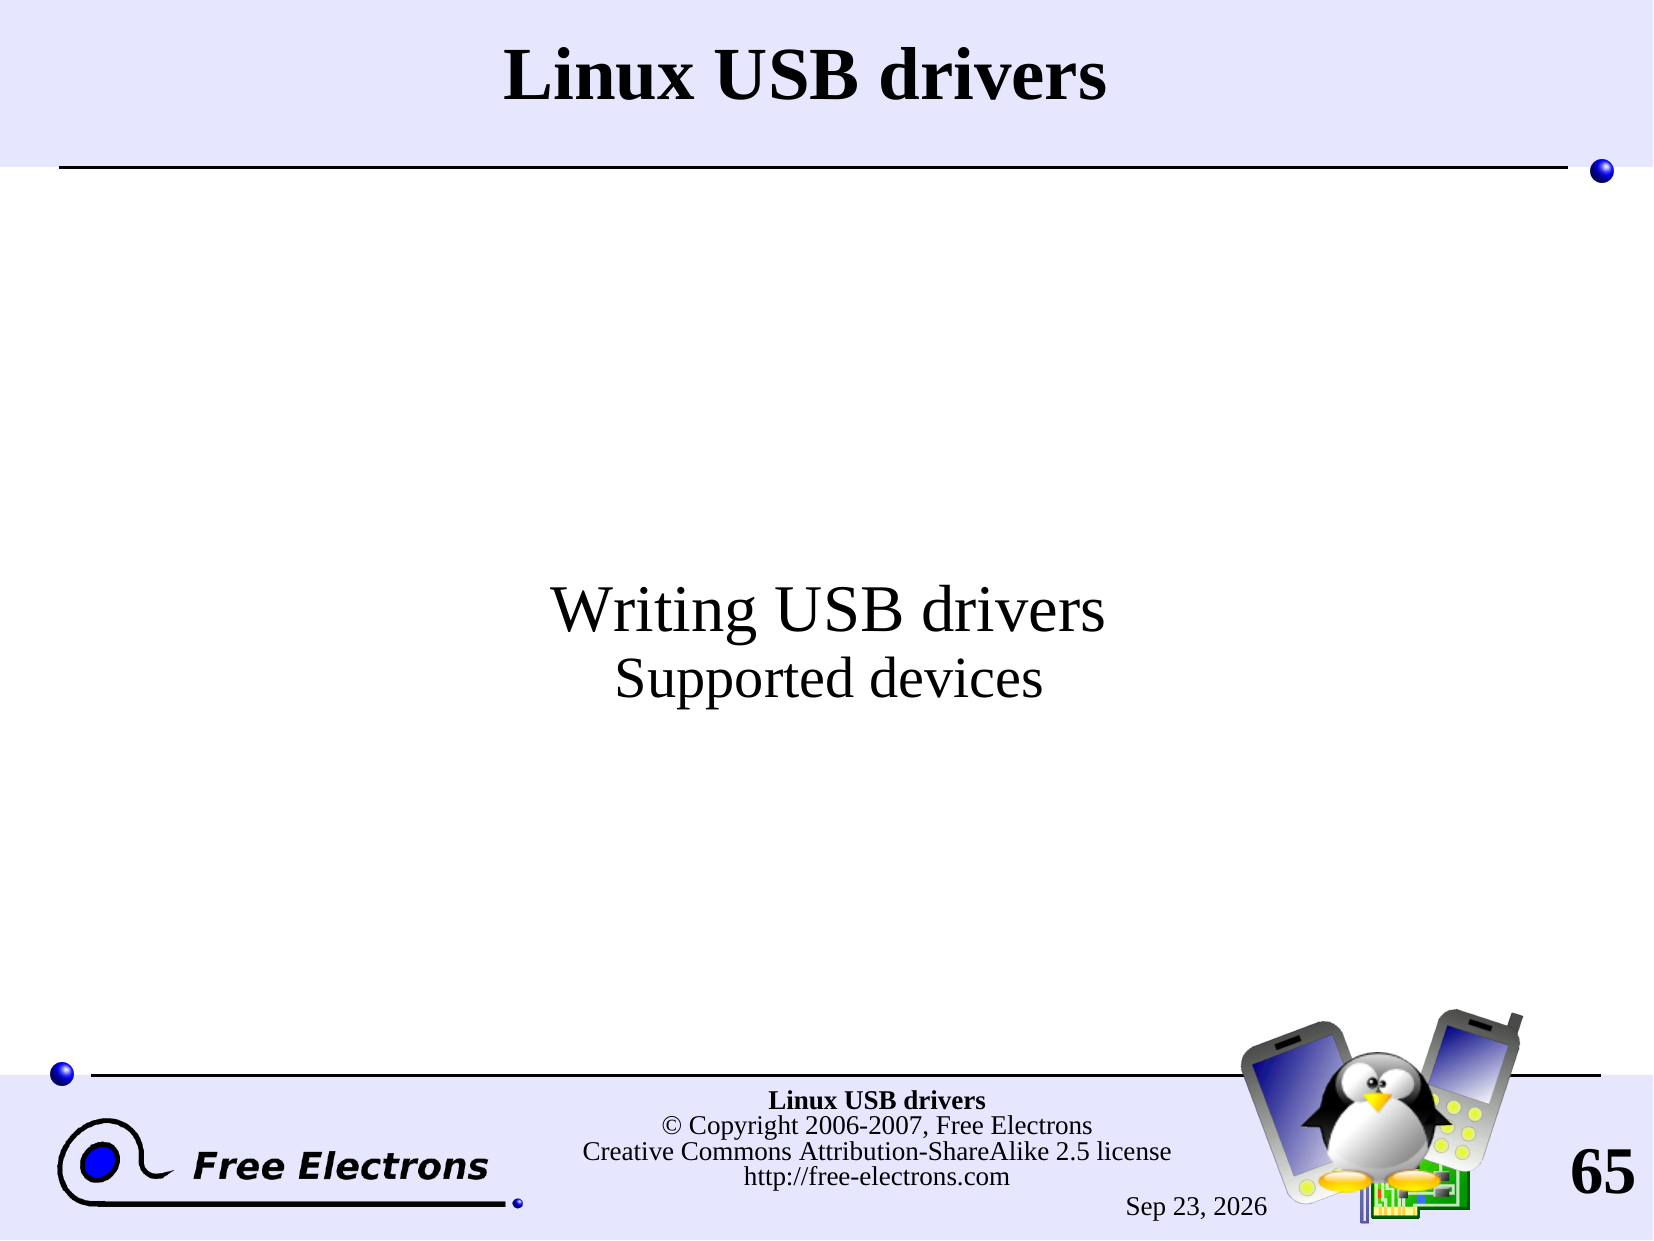

# Linux USB drivers
Writing USB drivers
Supported devices